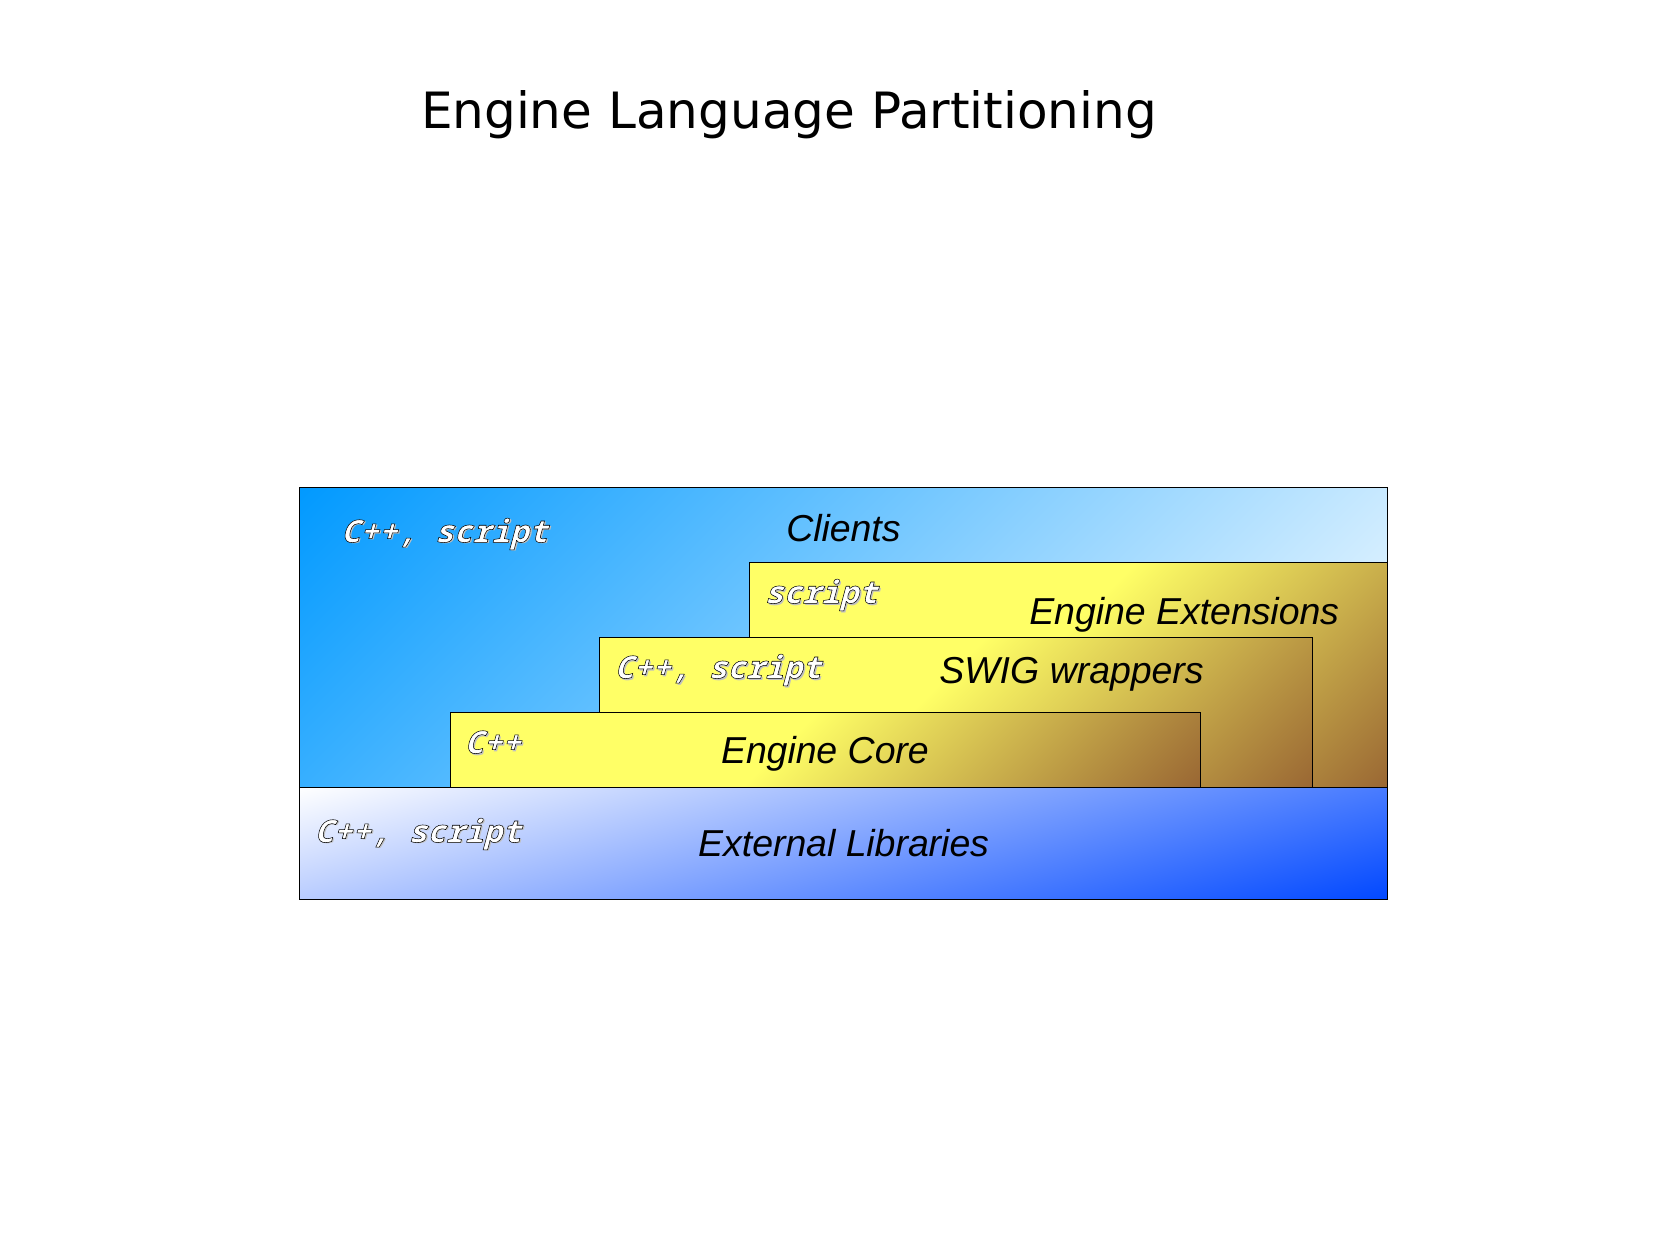

Engine Language Partitioning
Clients
C++, script
 Engine Extensions
script
 SWIG wrappers
C++, script
Engine Core
C++
External Libraries
C++, script